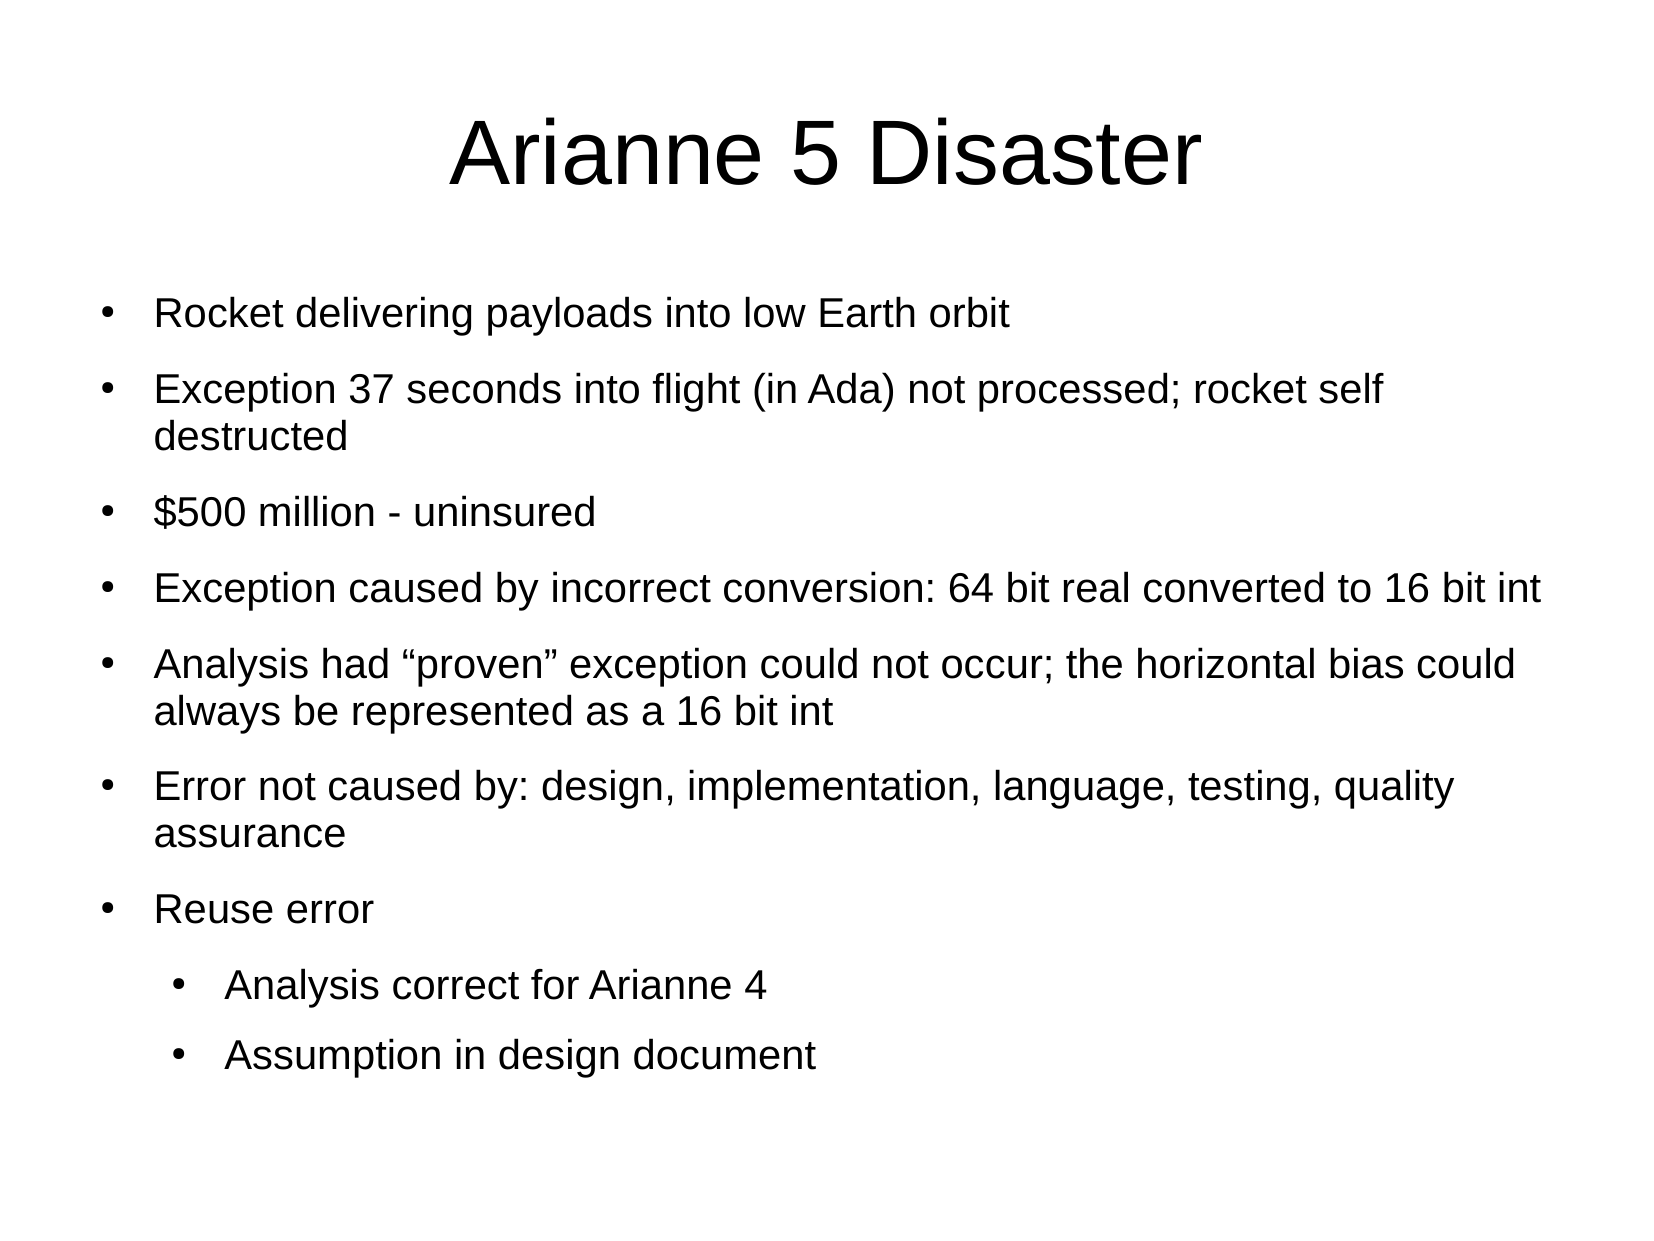

# Arianne 5 Disaster
Rocket delivering payloads into low Earth orbit
Exception 37 seconds into flight (in Ada) not processed; rocket self destructed
$500 million - uninsured
Exception caused by incorrect conversion: 64 bit real converted to 16 bit int
Analysis had “proven” exception could not occur; the horizontal bias could always be represented as a 16 bit int
Error not caused by: design, implementation, language, testing, quality assurance
Reuse error
Analysis correct for Arianne 4
Assumption in design document